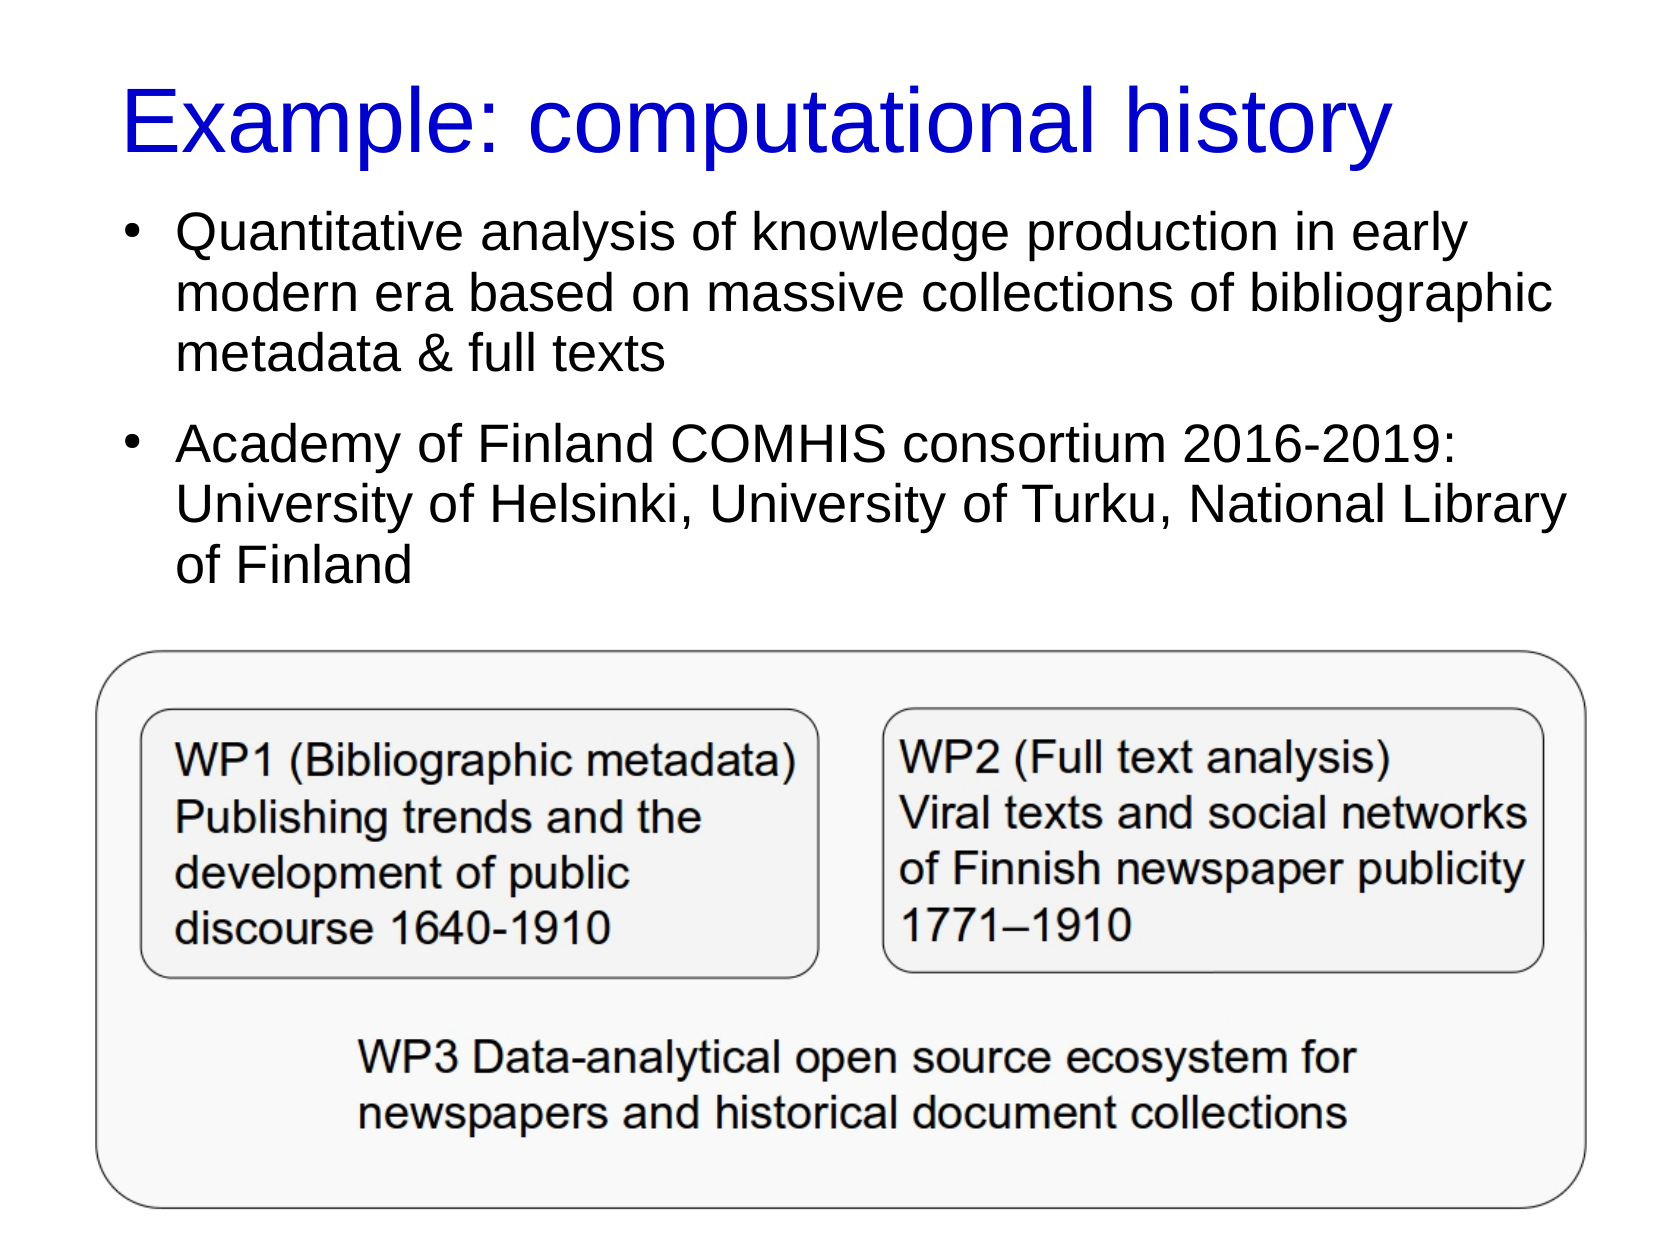

# Example: computational history
Quantitative analysis of knowledge production in early modern era based on massive collections of bibliographic metadata & full texts
Academy of Finland COMHIS consortium 2016-2019: University of Helsinki, University of Turku, National Library of Finland